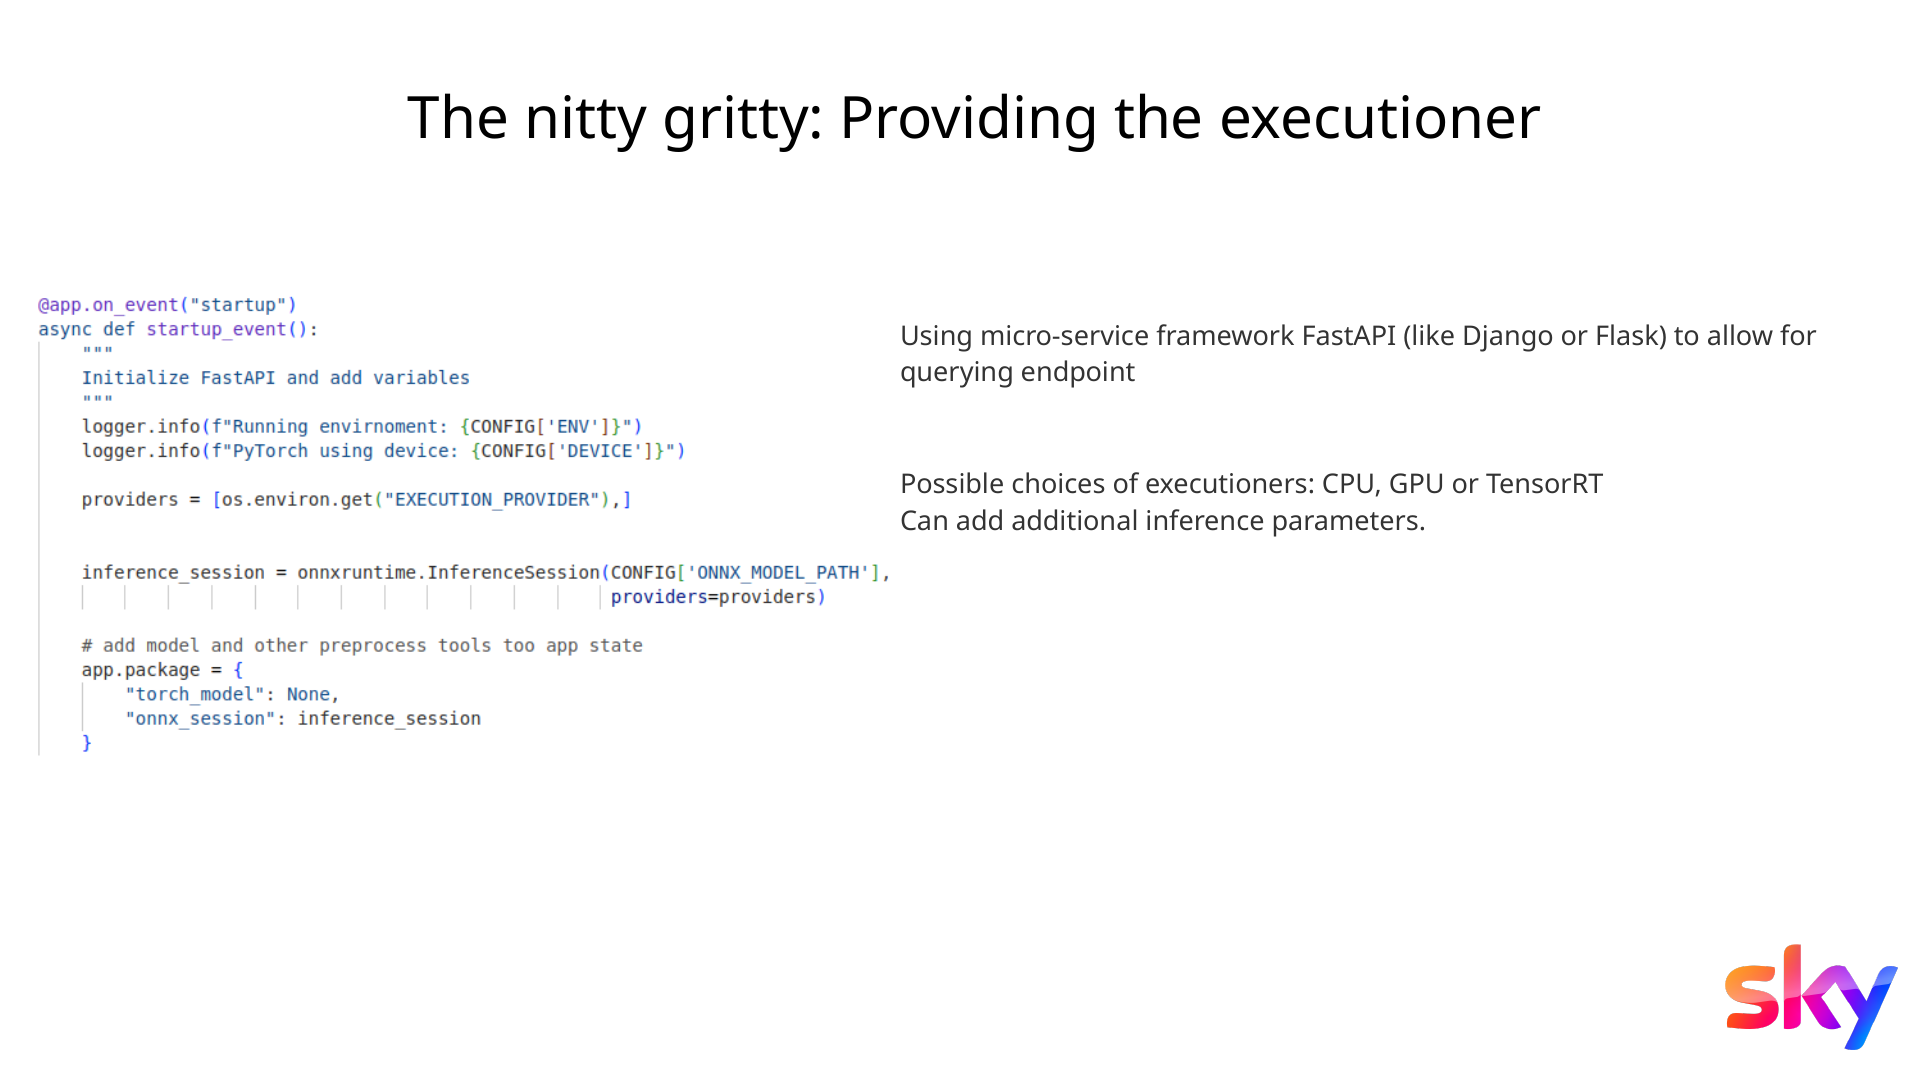

# The nitty gritty: Providing the executioner
Using micro-service framework FastAPI (like Django or Flask) to allow for querying endpoint
Possible choices of executioners: CPU, GPU or TensorRT
Can add additional inference parameters.